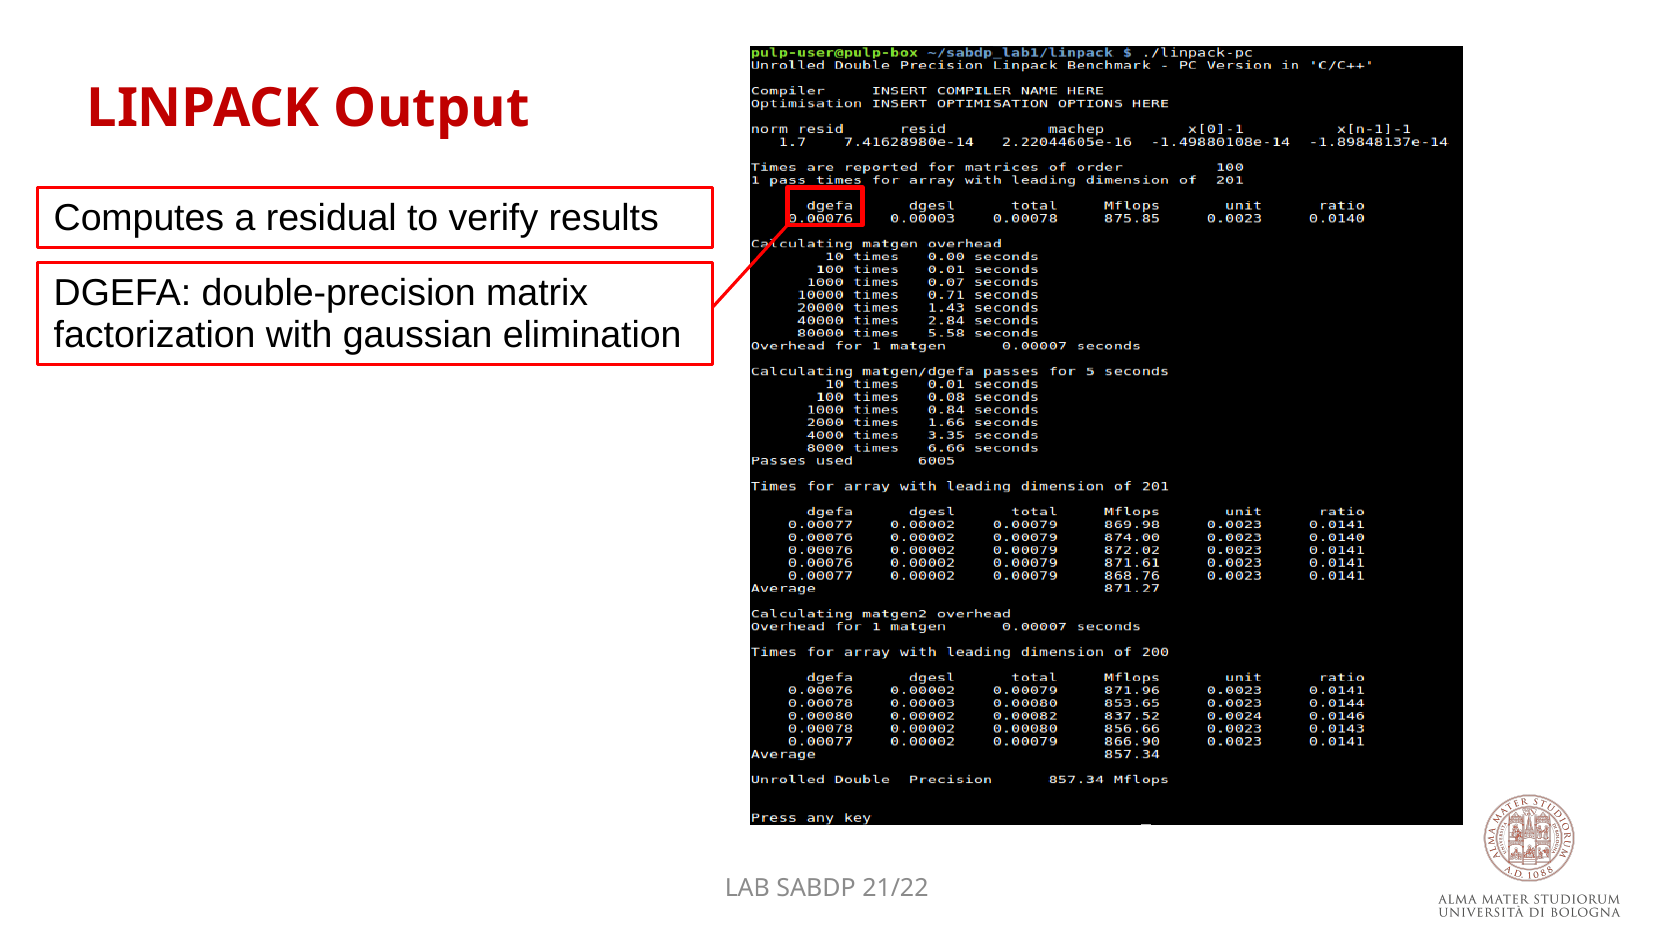

# LINPACK Output
Computes a residual to verify results
DGEFA: double-precision matrix factorization with gaussian elimination
LAB SABDP 21/22